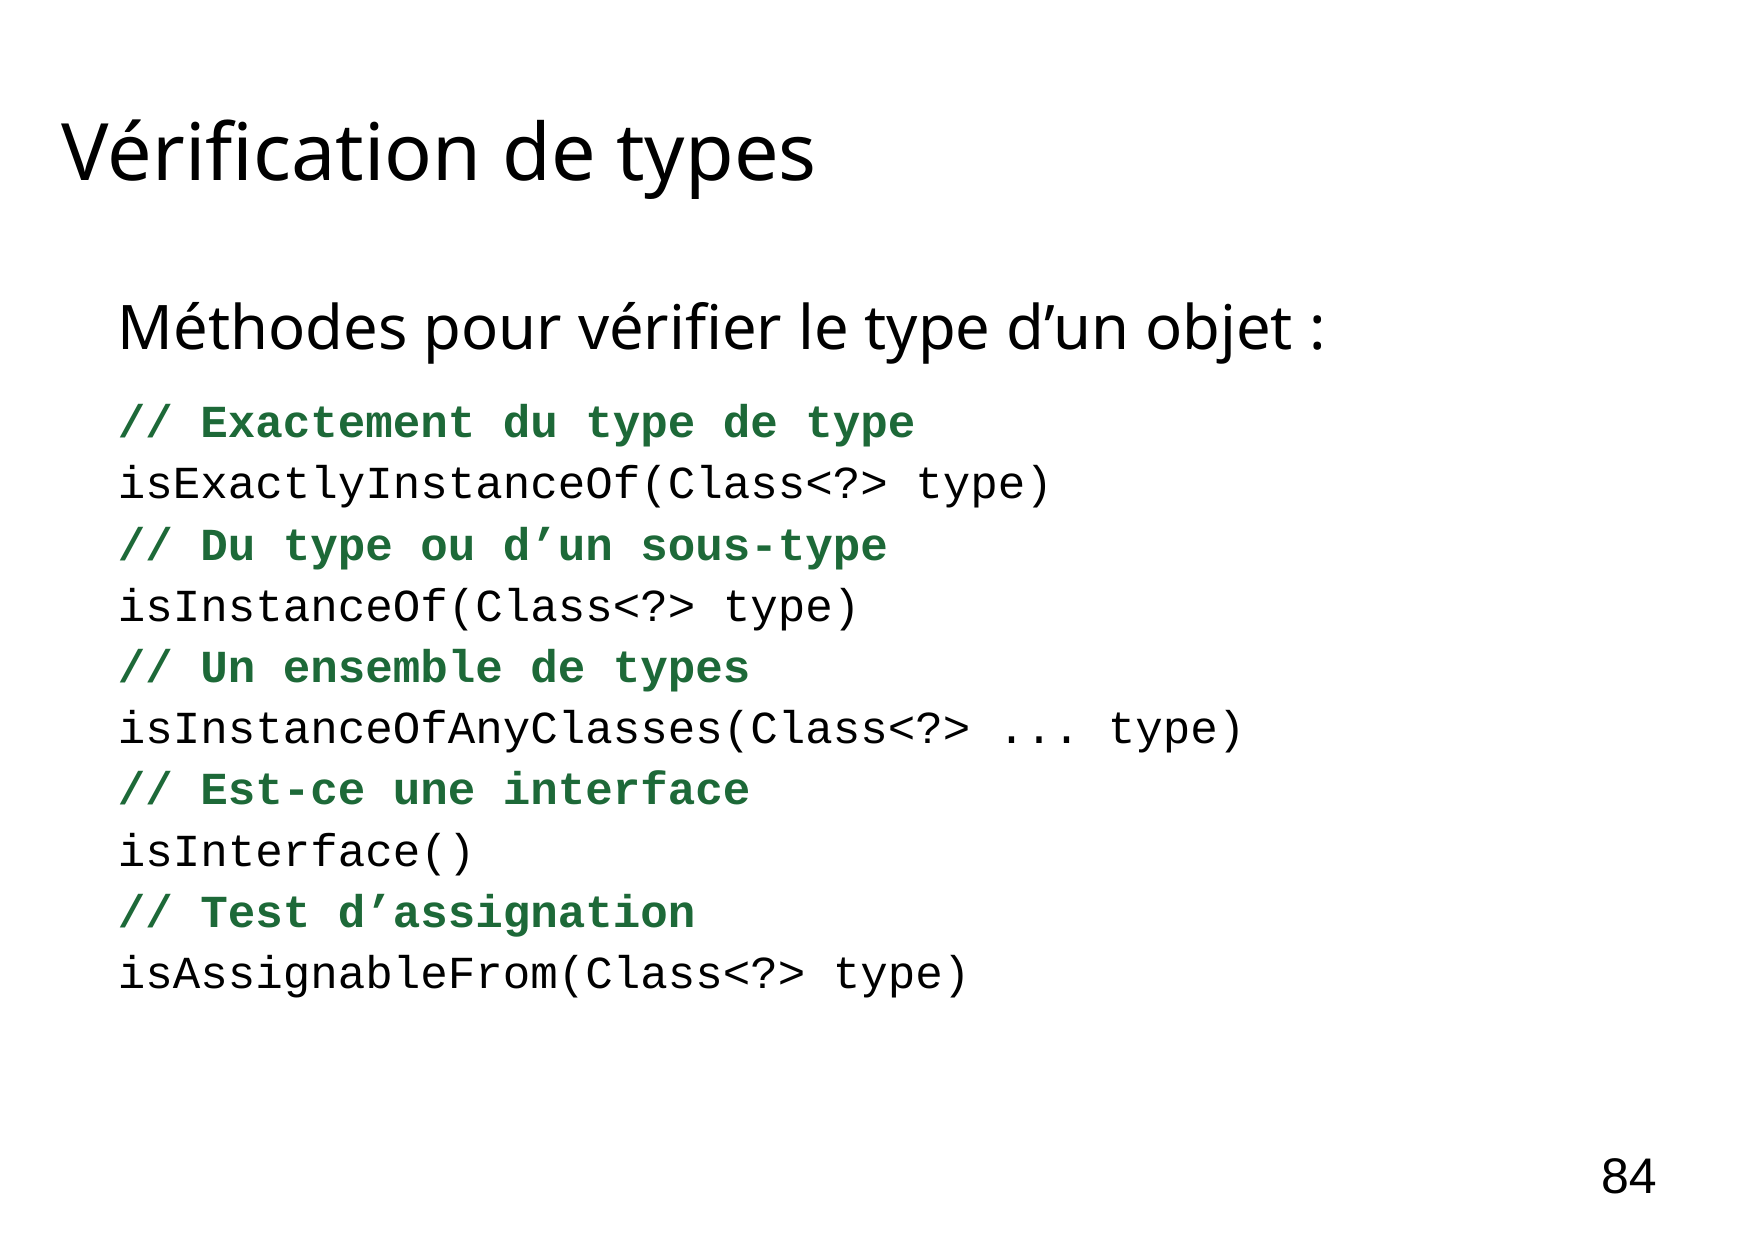

# Vérification de types
Méthodes pour vérifier le type d’un objet :
// Exactement du type de type
isExactlyInstanceOf(Class<?> type)
// Du type ou d’un sous-type
isInstanceOf(Class<?> type)
// Un ensemble de types
isInstanceOfAnyClasses(Class<?> ... type)
// Est-ce une interface
isInterface()
// Test d’assignation
isAssignableFrom(Class<?> type)
84